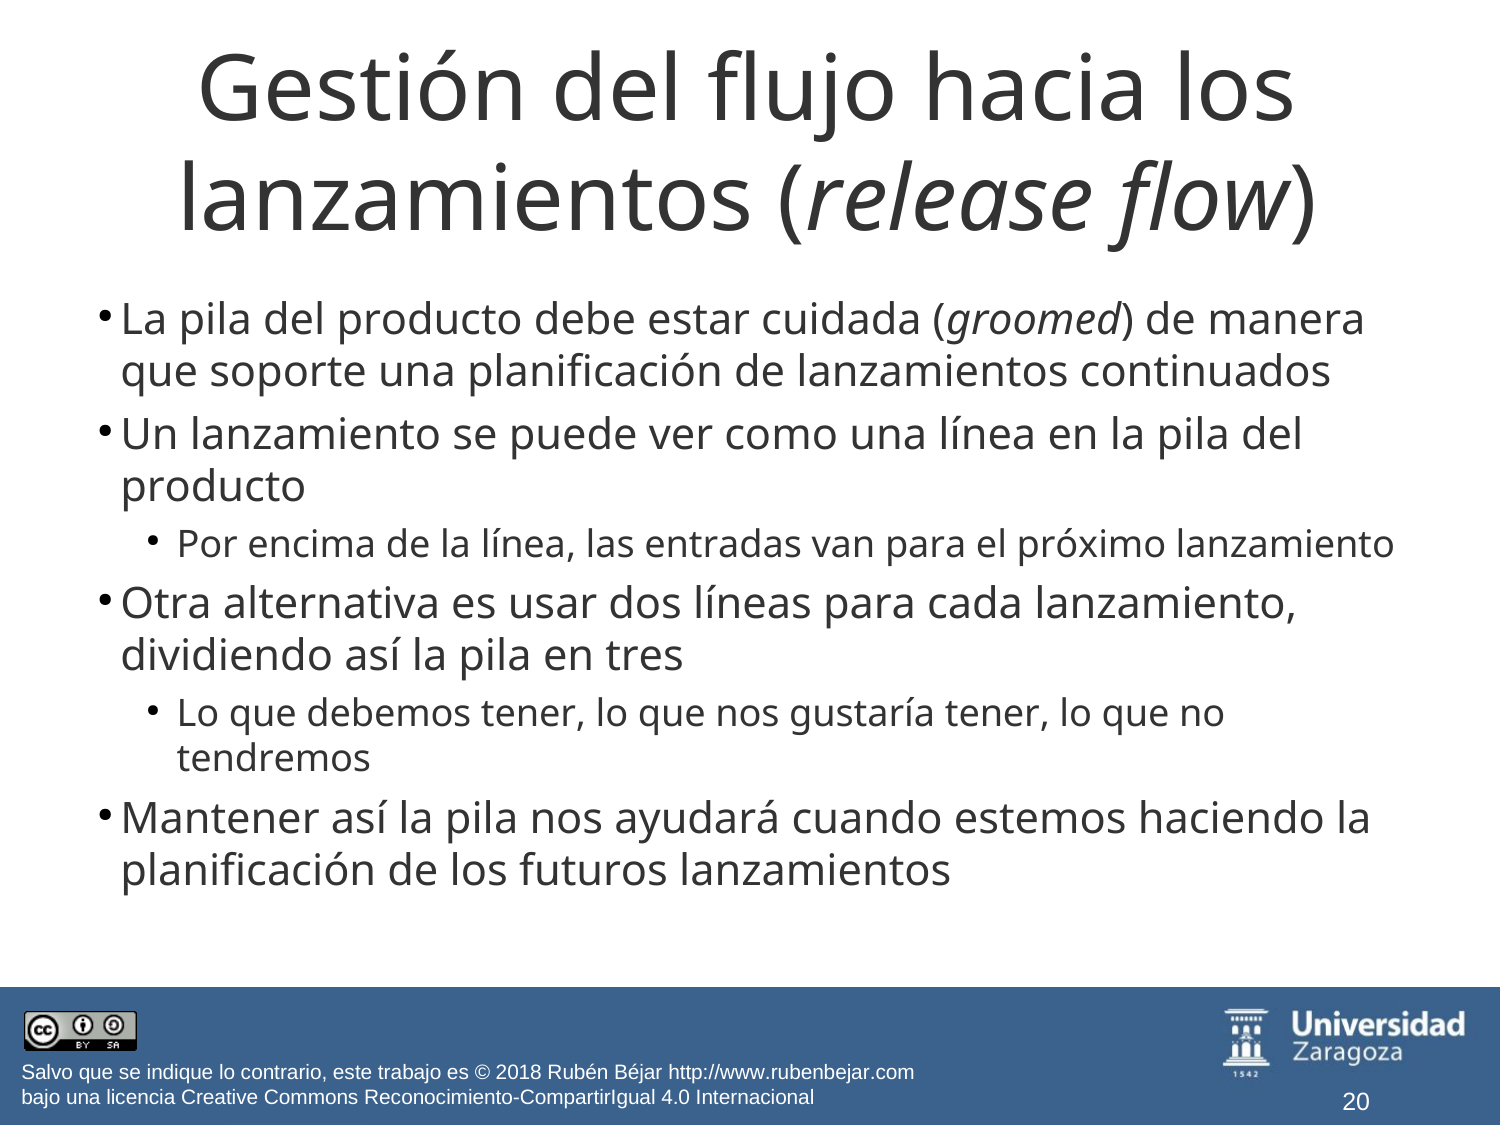

# Gestión del flujo hacia los lanzamientos (release flow)
La pila del producto debe estar cuidada (groomed) de manera que soporte una planificación de lanzamientos continuados
Un lanzamiento se puede ver como una línea en la pila del producto
Por encima de la línea, las entradas van para el próximo lanzamiento
Otra alternativa es usar dos líneas para cada lanzamiento, dividiendo así la pila en tres
Lo que debemos tener, lo que nos gustaría tener, lo que no tendremos
Mantener así la pila nos ayudará cuando estemos haciendo la planificación de los futuros lanzamientos